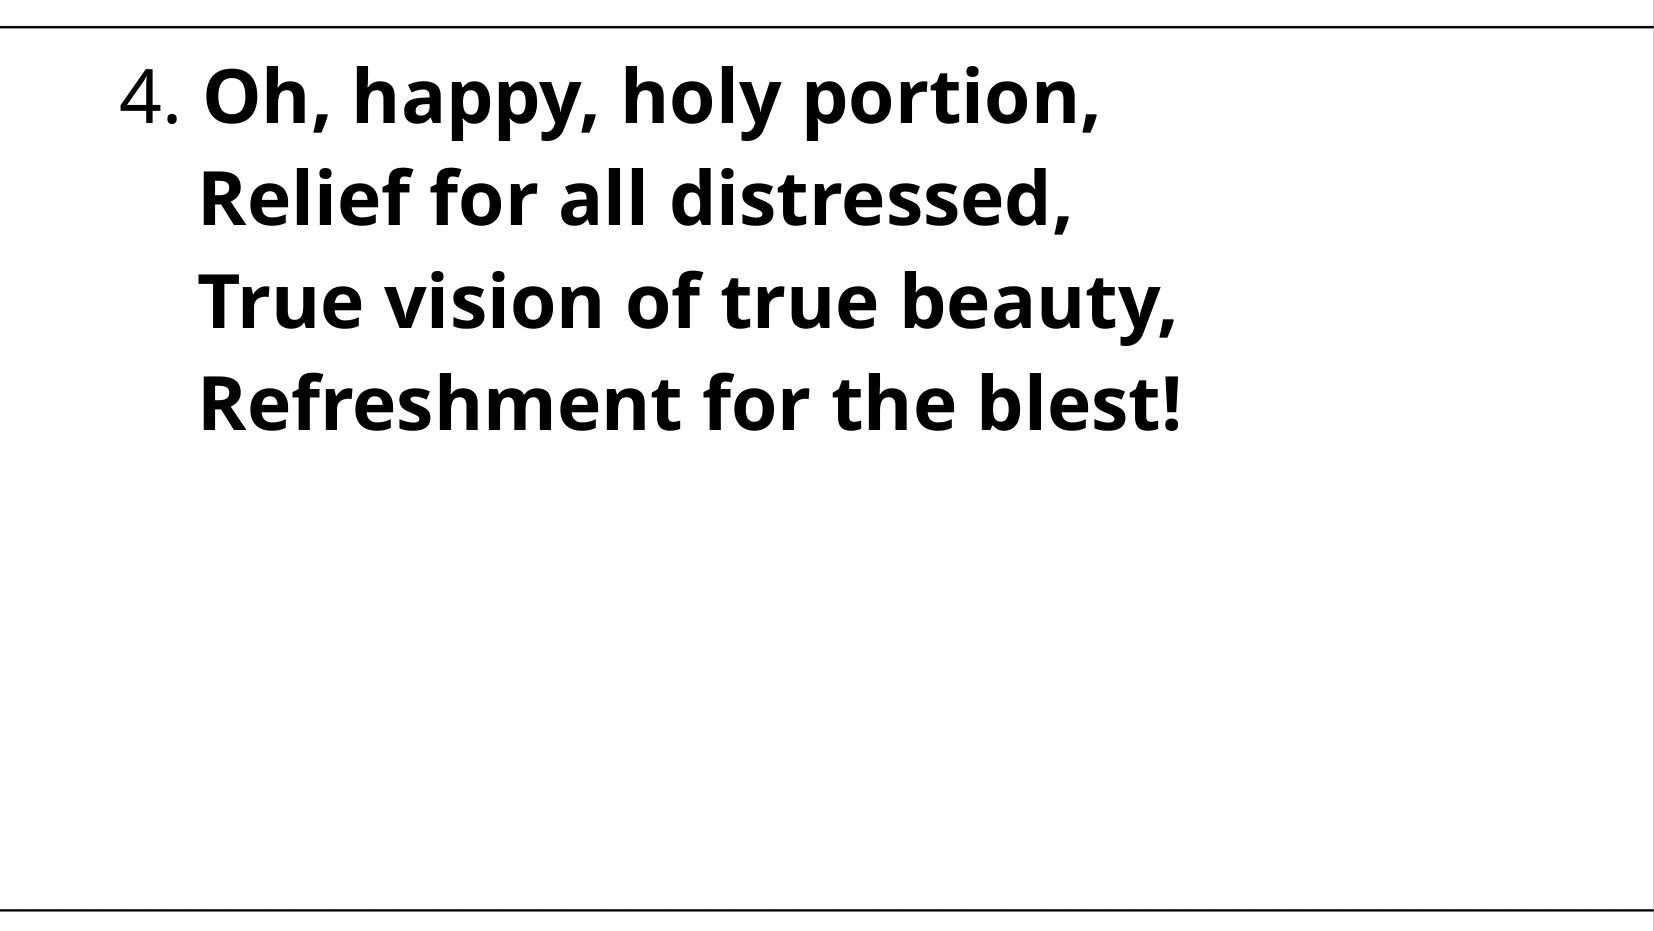

4. Oh, happy, holy portion,
 Relief for all distressed,
 True vision of true beauty,
 Refreshment for the blest!